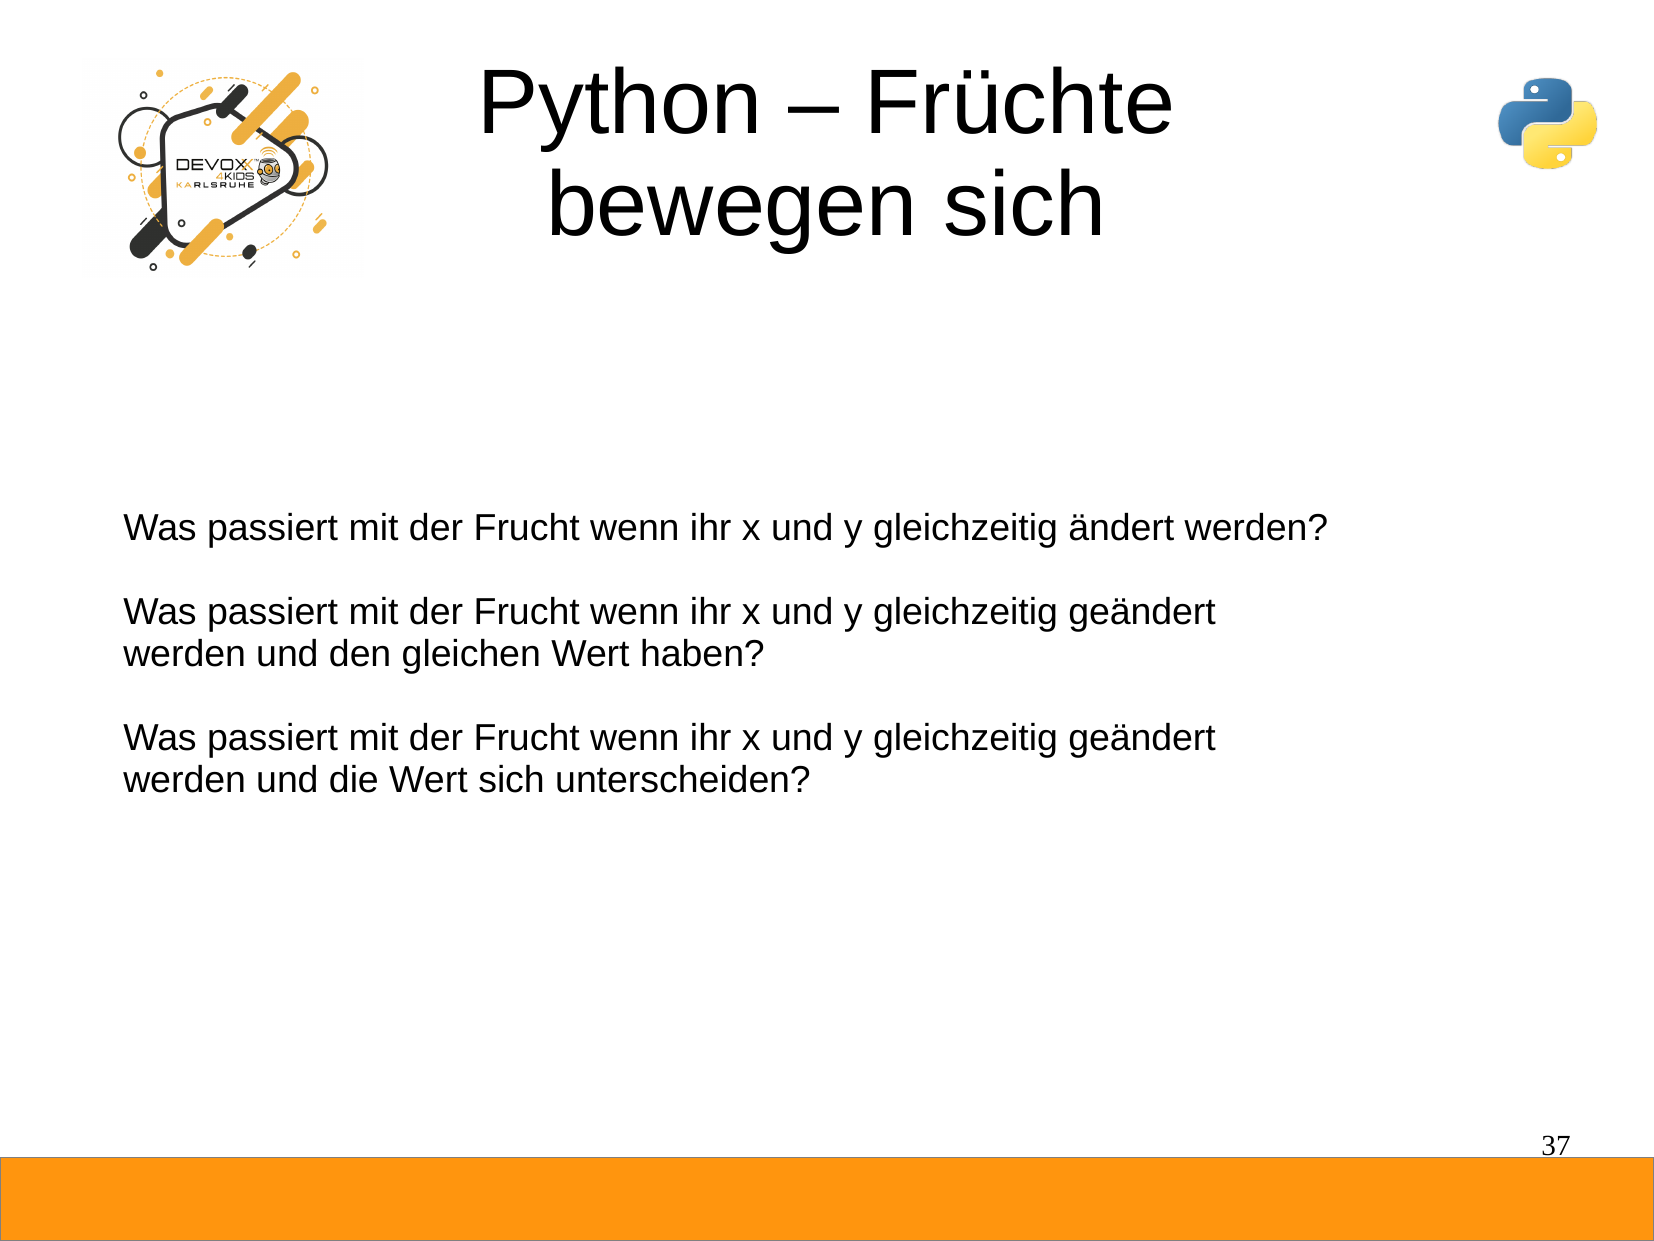

# Python – Früchte bewegen sich
Was passiert mit der Frucht wenn ihr x und y gleichzeitig ändert werden?
Was passiert mit der Frucht wenn ihr x und y gleichzeitig geändert
werden und den gleichen Wert haben?
Was passiert mit der Frucht wenn ihr x und y gleichzeitig geändert
werden und die Wert sich unterscheiden?
37